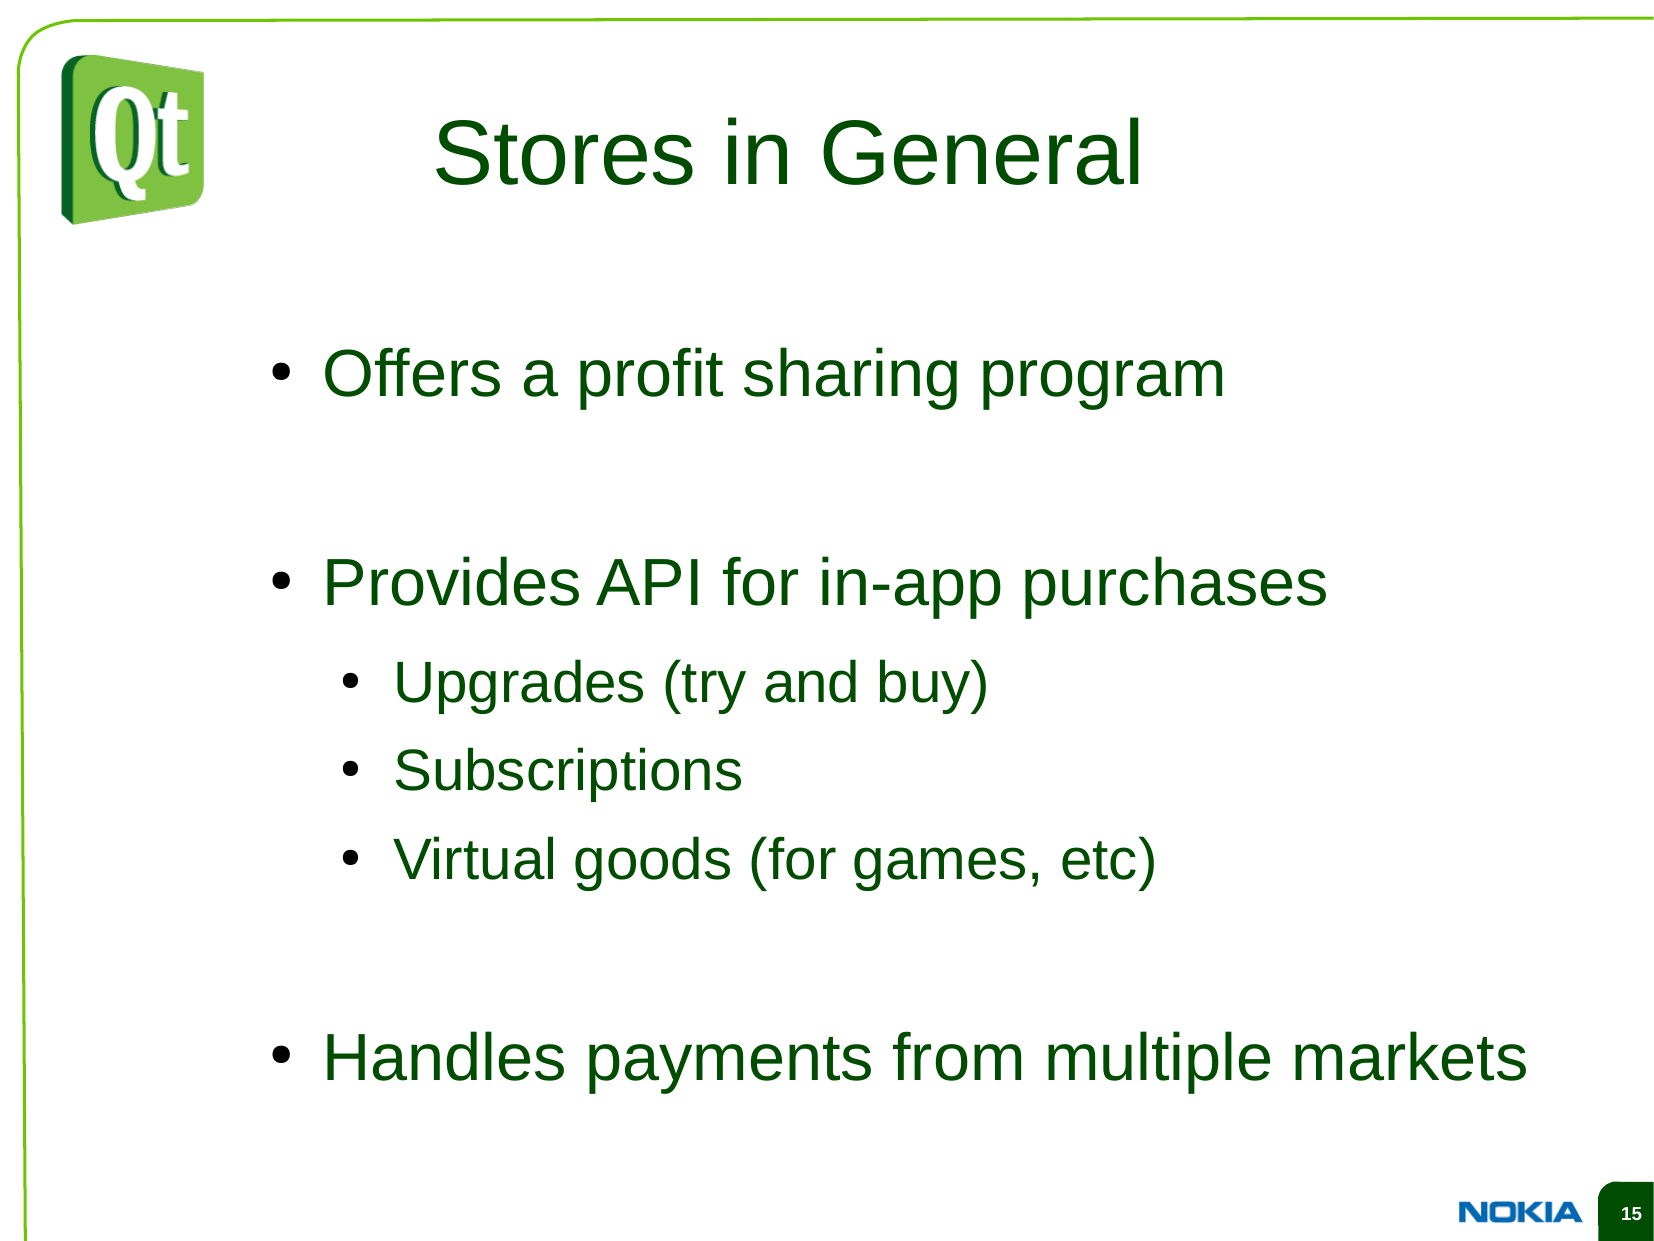

# Stores in General
Offers a profit sharing program
Provides API for in-app purchases
Upgrades (try and buy)
Subscriptions
Virtual goods (for games, etc)
Handles payments from multiple markets